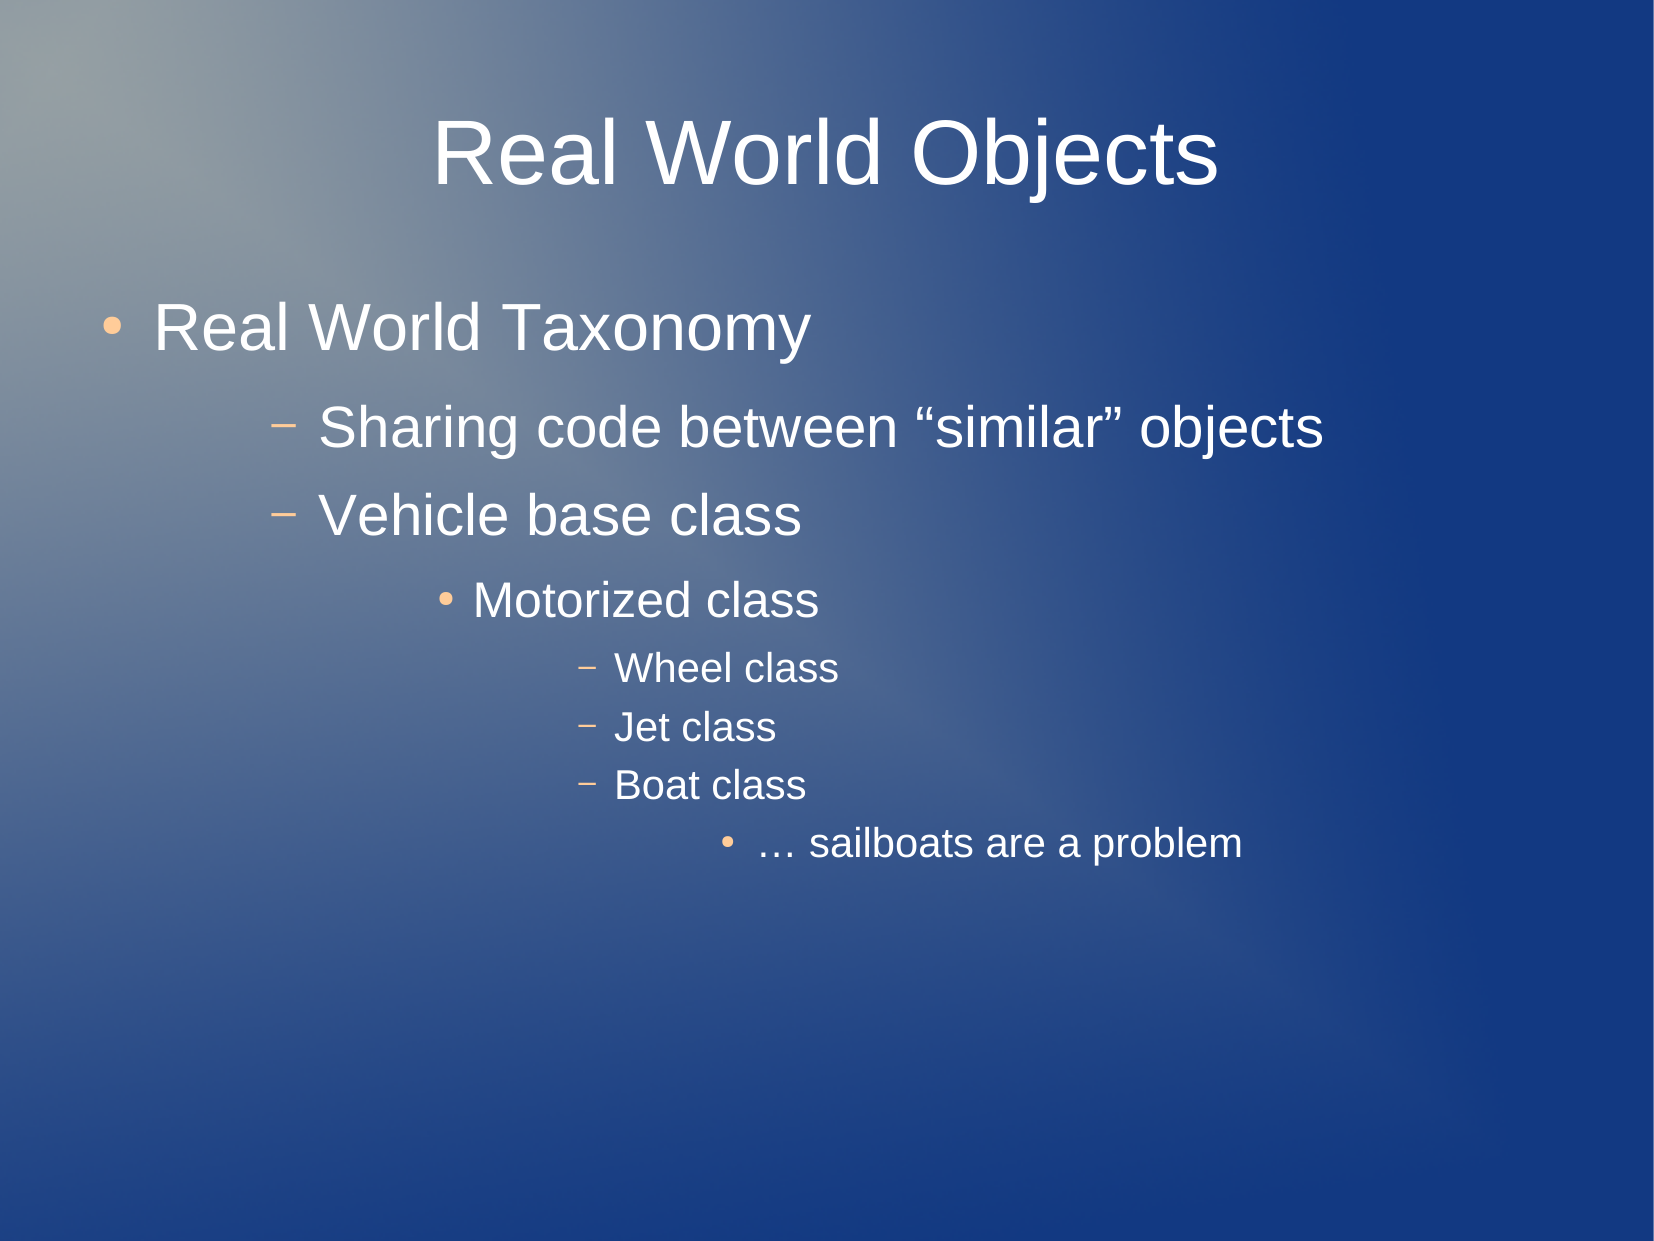

# Real World Objects
Real World Taxonomy
Sharing code between “similar” objects
Vehicle base class
Motorized class
Wheel class
Jet class
Boat class
… sailboats are a problem